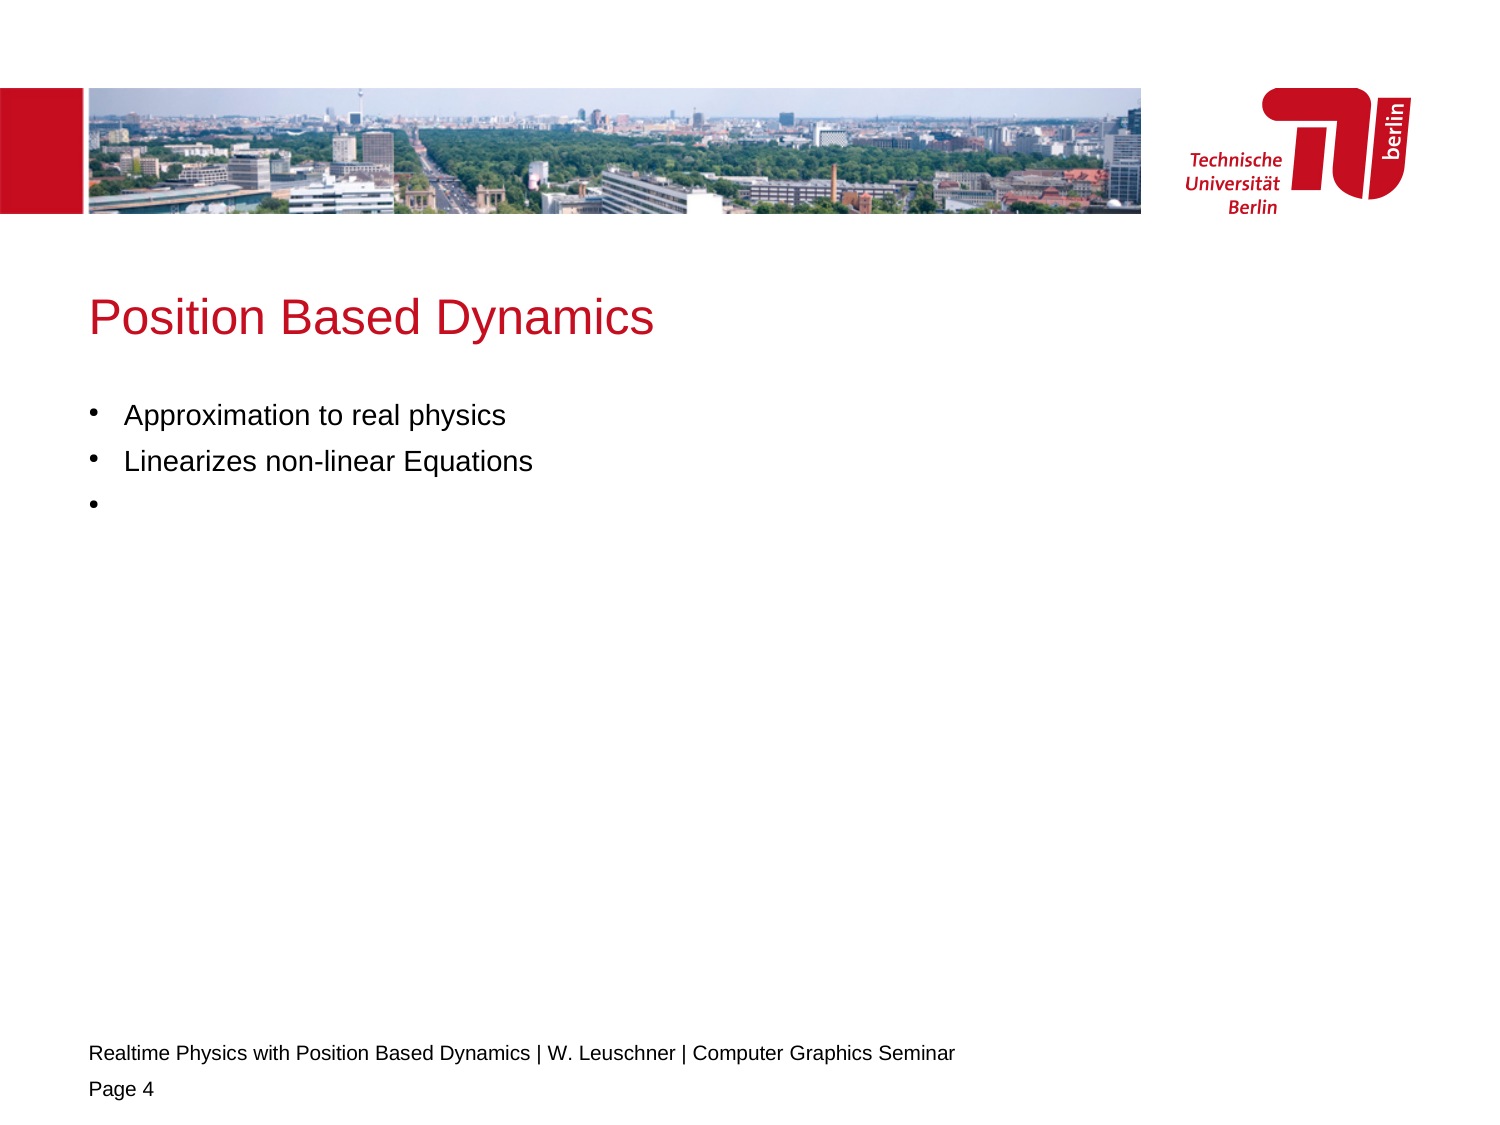

# Position Based Dynamics
Approximation to real physics
Linearizes non-linear Equations
4